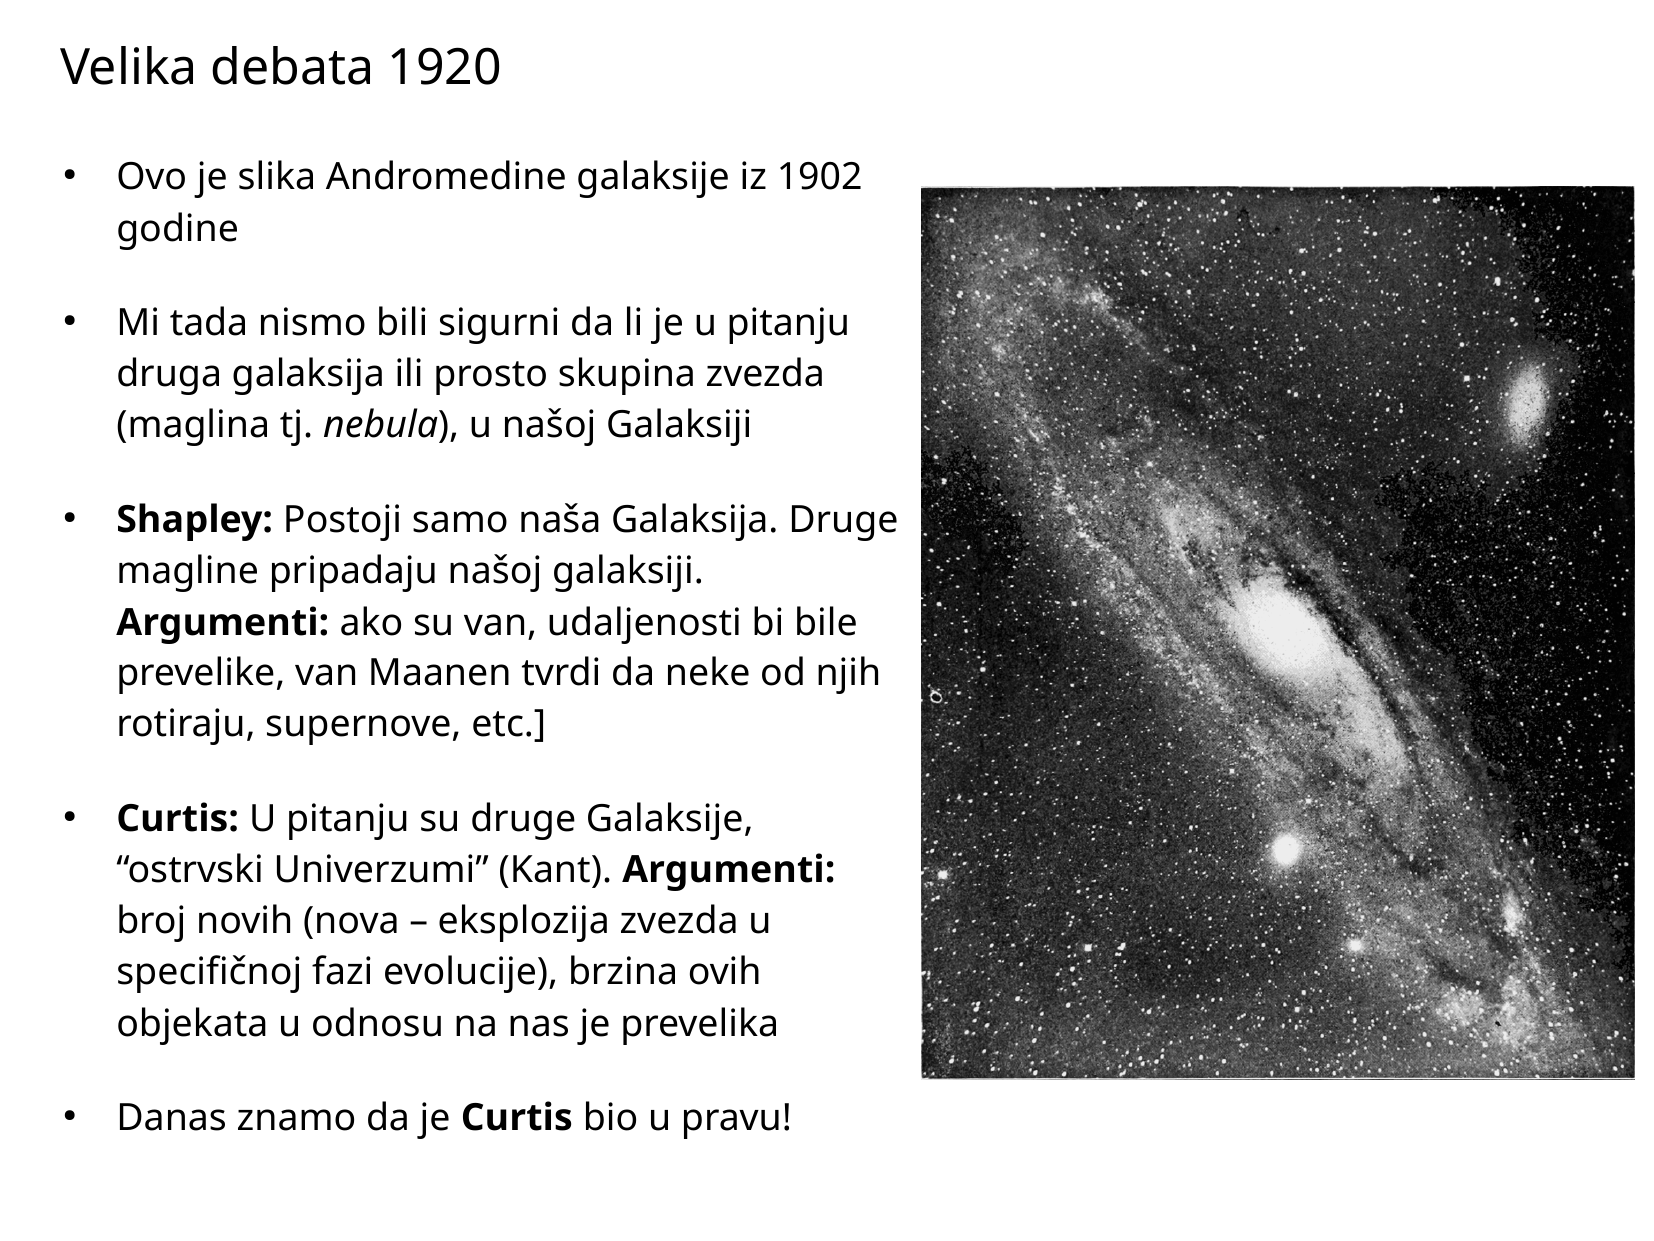

# Velika debata 1920
Ovo je slika Andromedine galaksije iz 1902 godine
Mi tada nismo bili sigurni da li je u pitanju druga galaksija ili prosto skupina zvezda (maglina tj. nebula), u našoj Galaksiji
Shapley: Postoji samo naša Galaksija. Druge magline pripadaju našoj galaksiji. Argumenti: ako su van, udaljenosti bi bile prevelike, van Maanen tvrdi da neke od njih rotiraju, supernove, etc.]
Curtis: U pitanju su druge Galaksije, “ostrvski Univerzumi” (Kant). Argumenti: broj novih (nova – eksplozija zvezda u specifičnoj fazi evolucije), brzina ovih objekata u odnosu na nas je prevelika
Danas znamo da je Curtis bio u pravu!